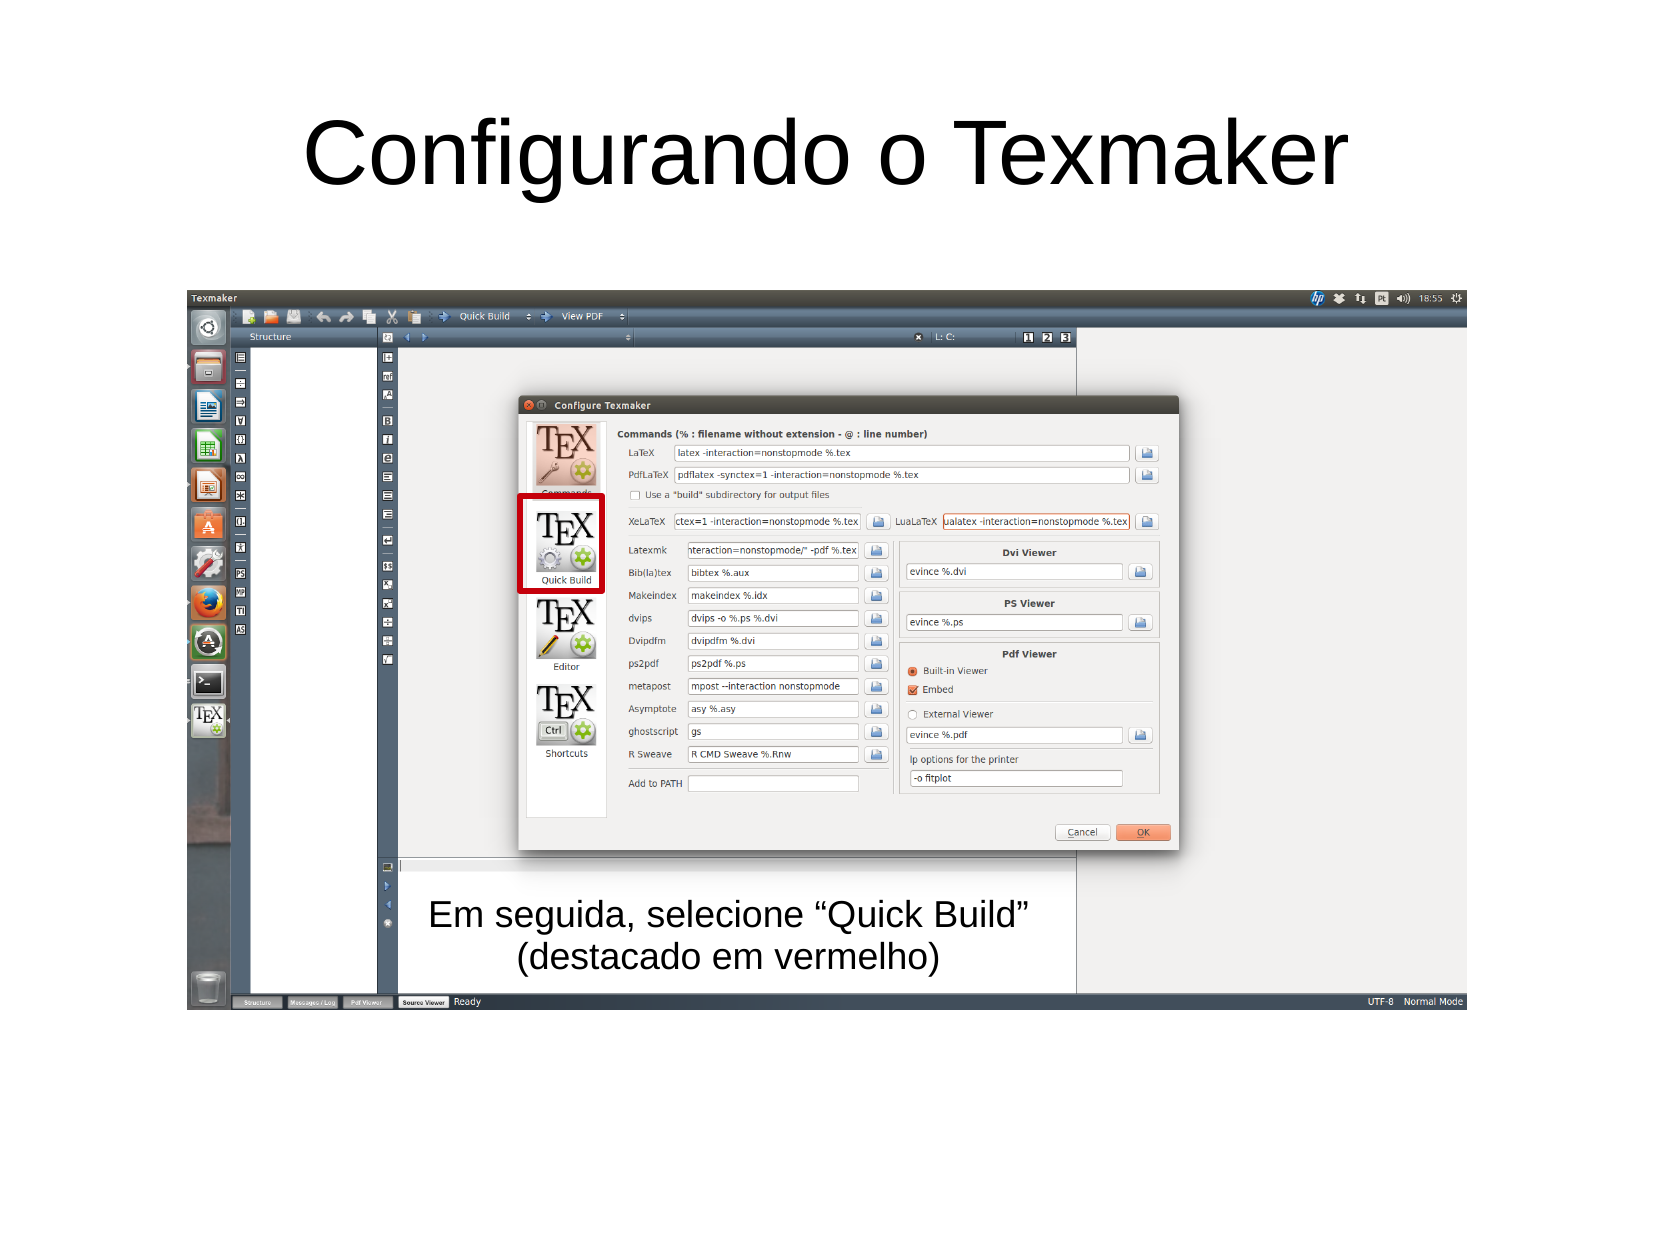

# Configurando o Texmaker
Em seguida, selecione “Quick Build”
(destacado em vermelho)